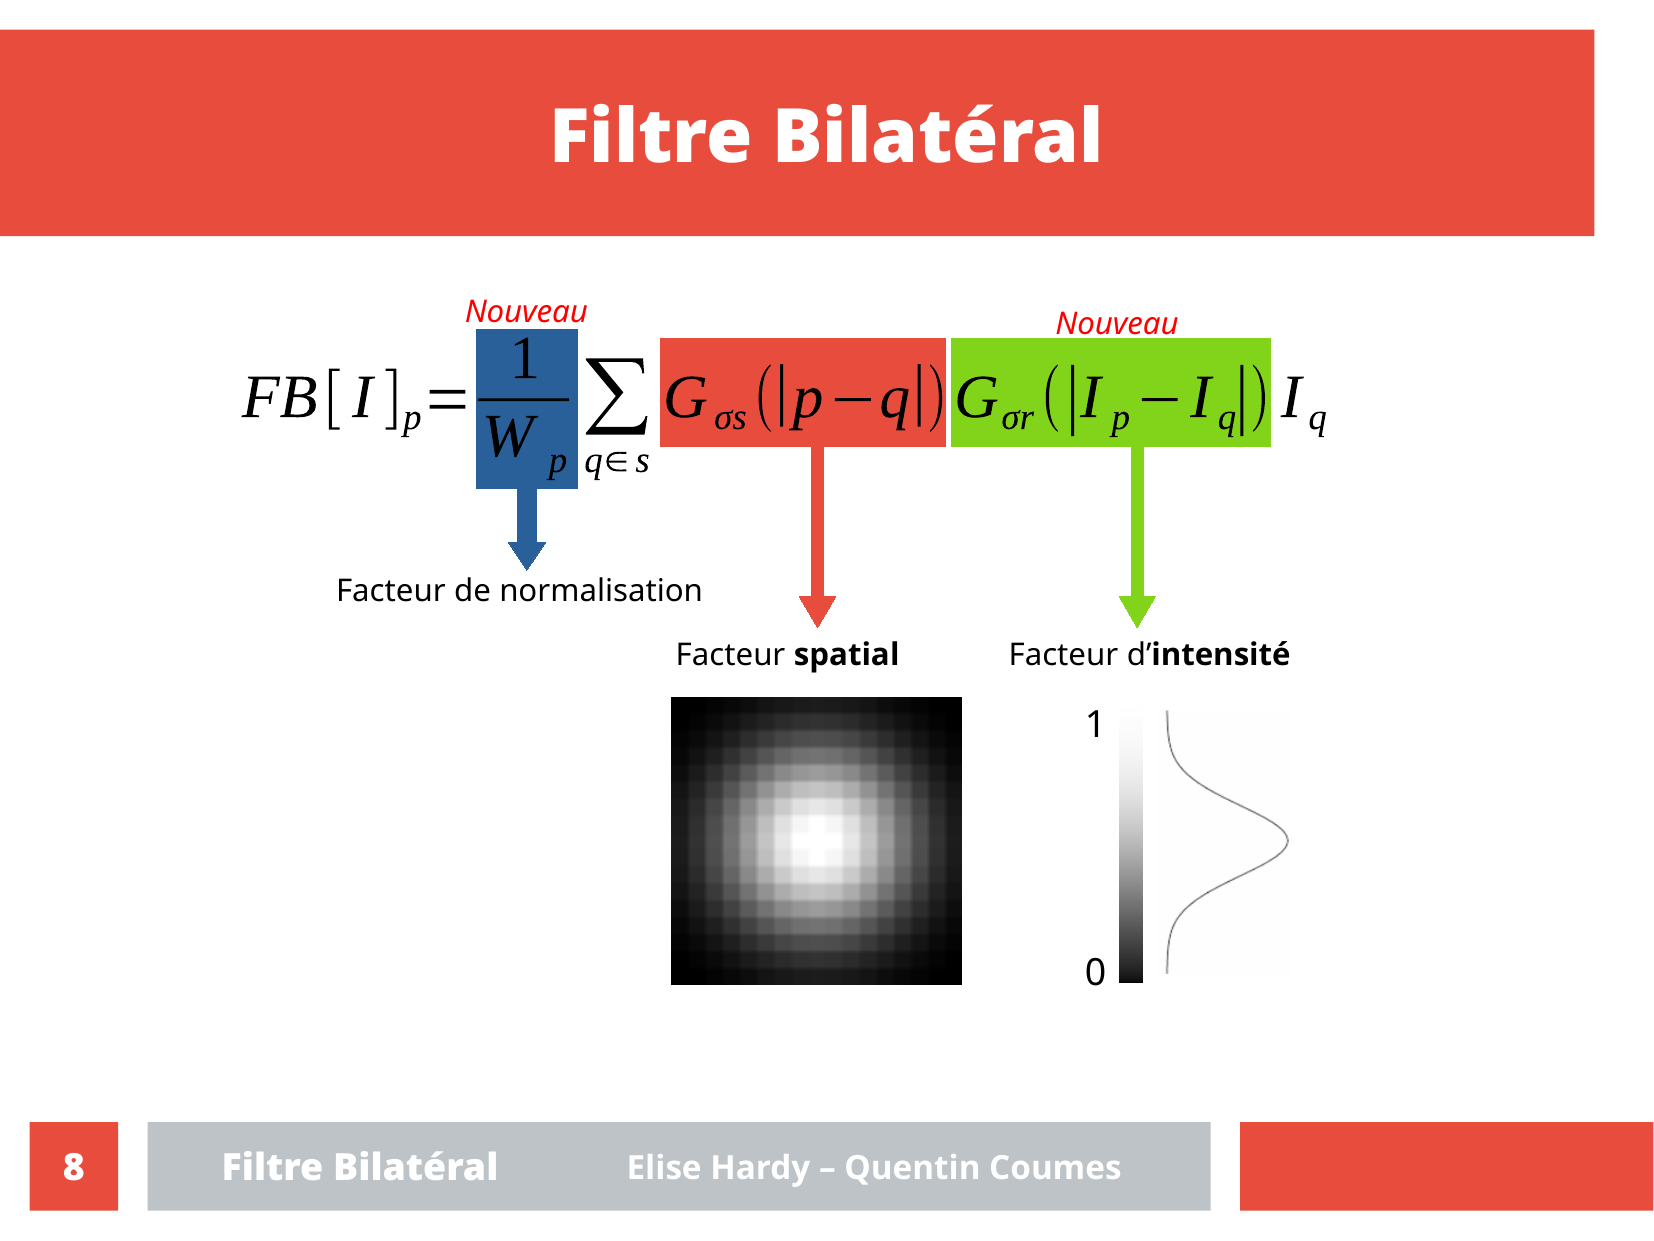

# Filtre Bilatéral
Nouveau
Nouveau
Facteur de normalisation
Facteur spatial
Facteur d’intensité
1
0
8